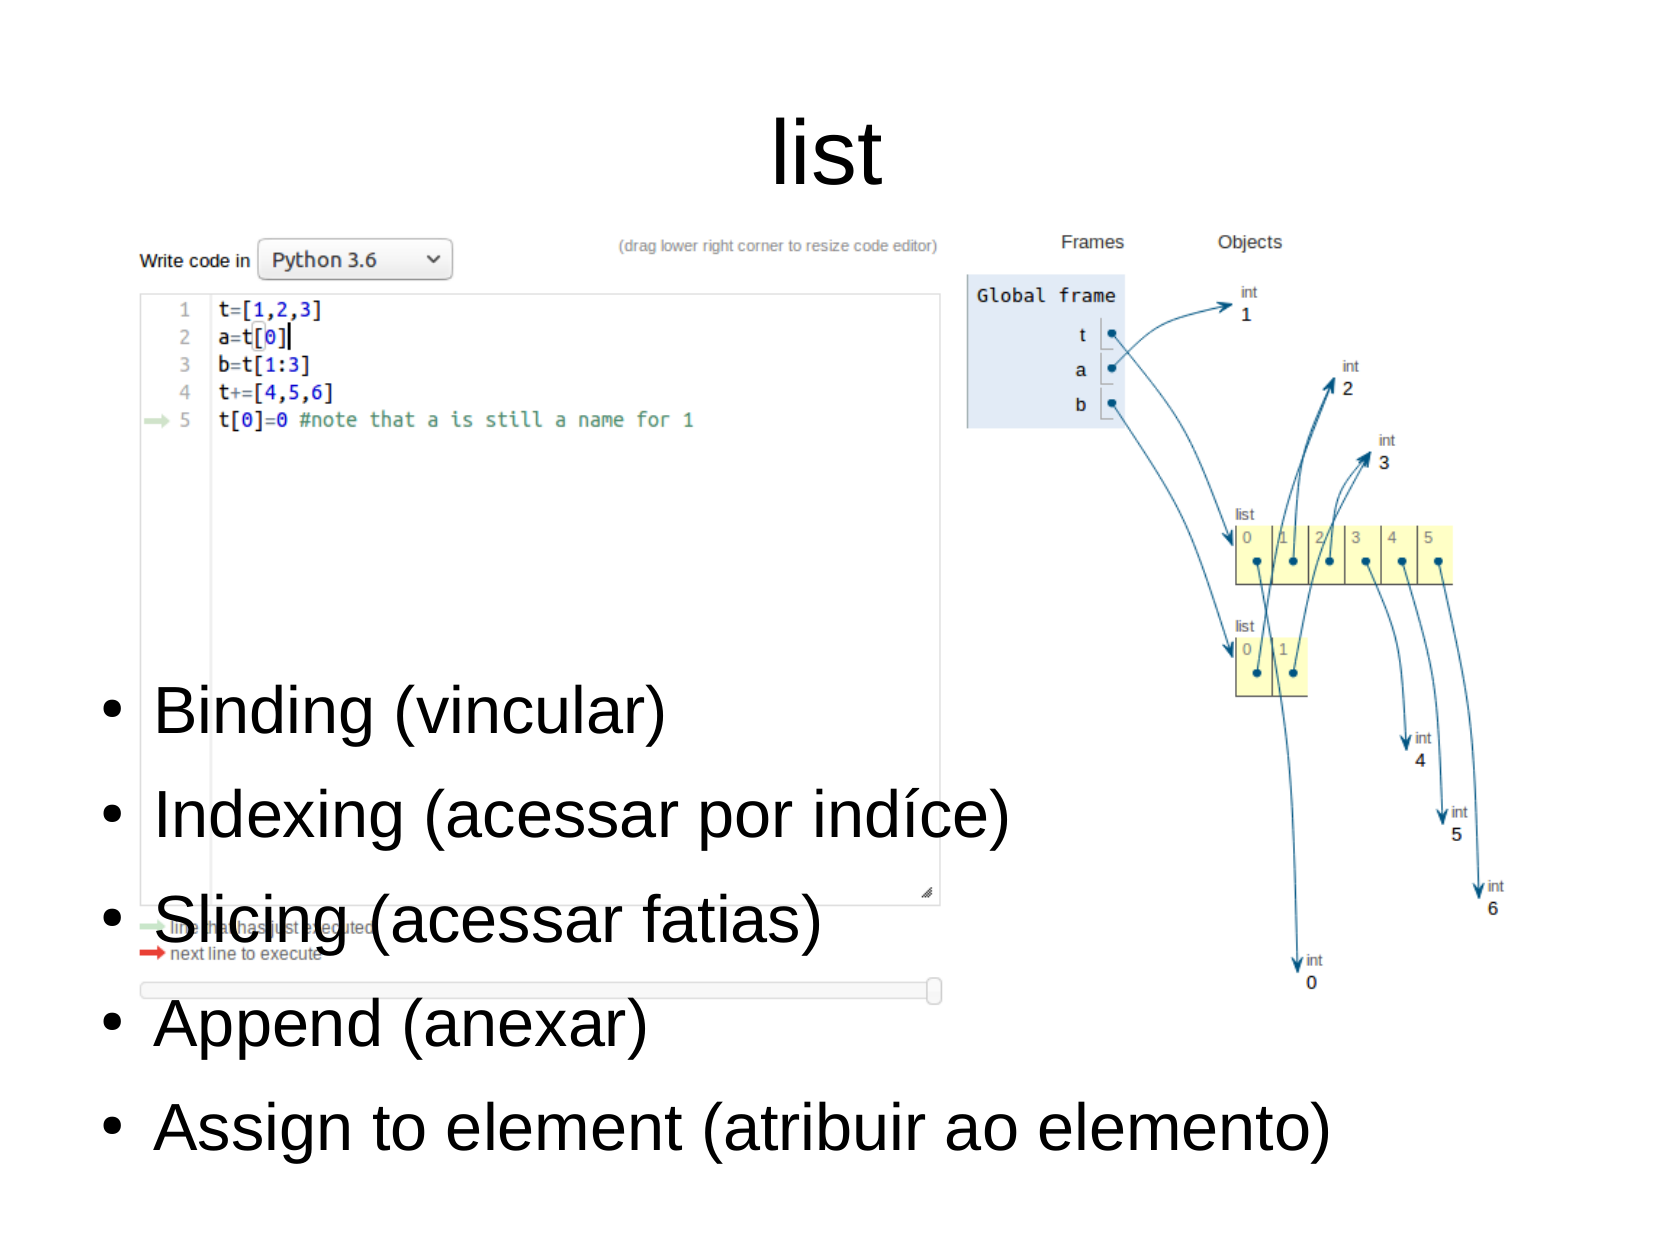

# list
Binding (vincular)
Indexing (acessar por indíce)
Slicing (acessar fatias)
Append (anexar)
Assign to element (atribuir ao elemento)